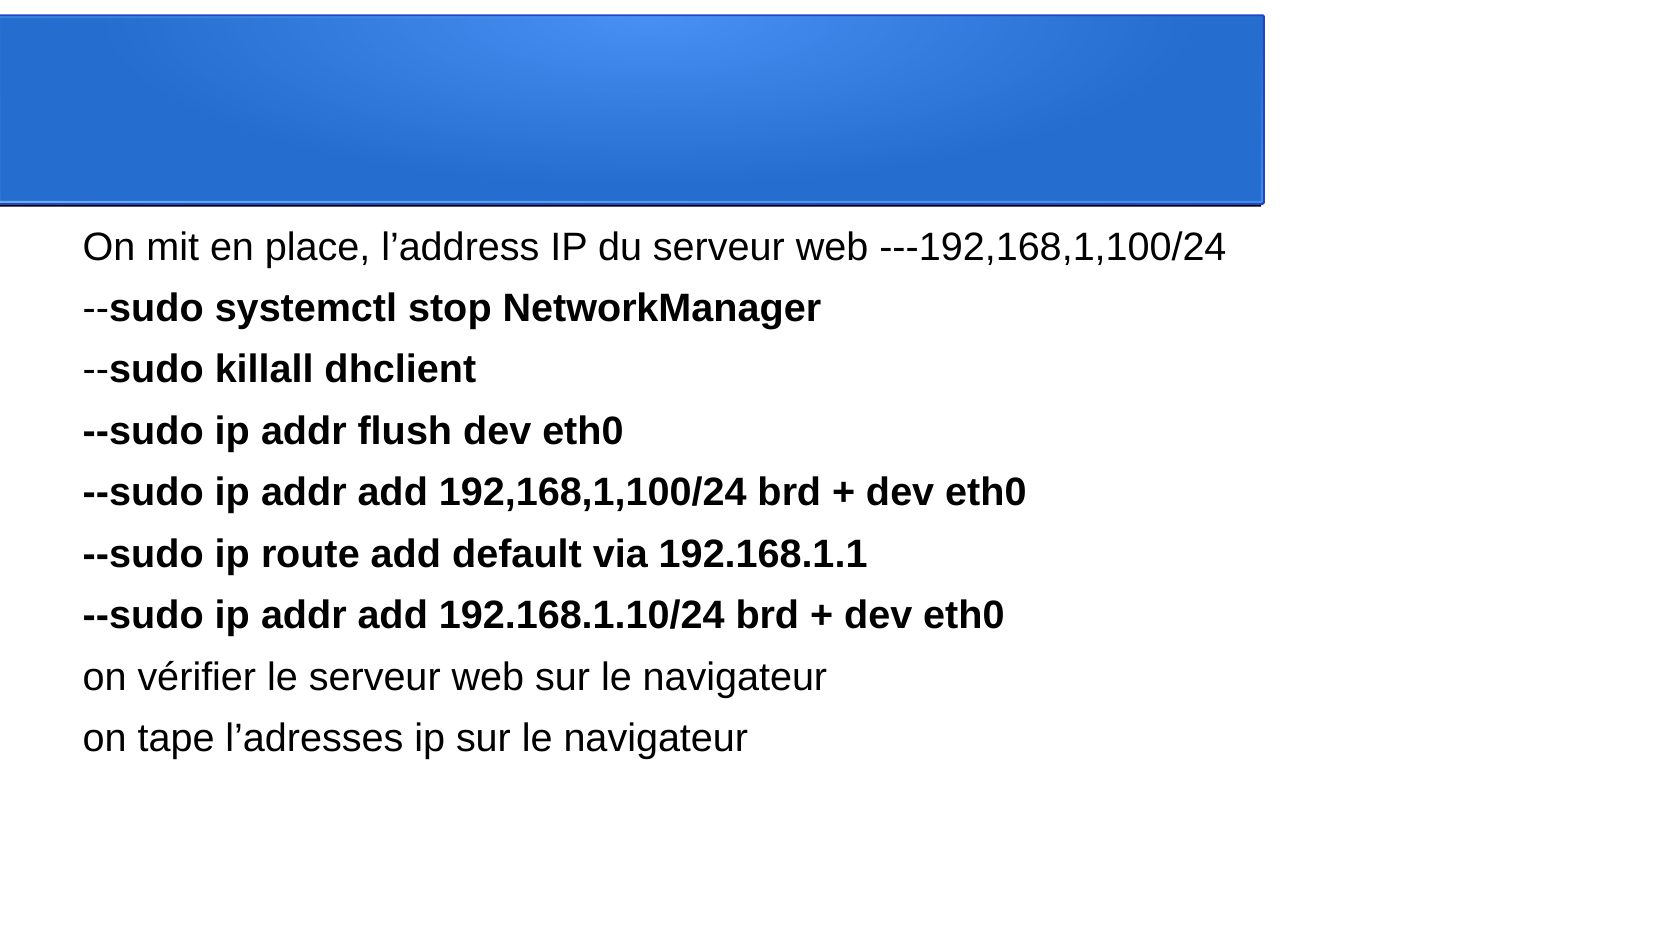

# On mit en place, l’address IP du serveur web ---192,168,1,100/24
--sudo systemctl stop NetworkManager
--sudo killall dhclient
--sudo ip addr flush dev eth0
--sudo ip addr add 192,168,1,100/24 brd + dev eth0
--sudo ip route add default via 192.168.1.1
--sudo ip addr add 192.168.1.10/24 brd + dev eth0
on vérifier le serveur web sur le navigateur
on tape l’adresses ip sur le navigateur